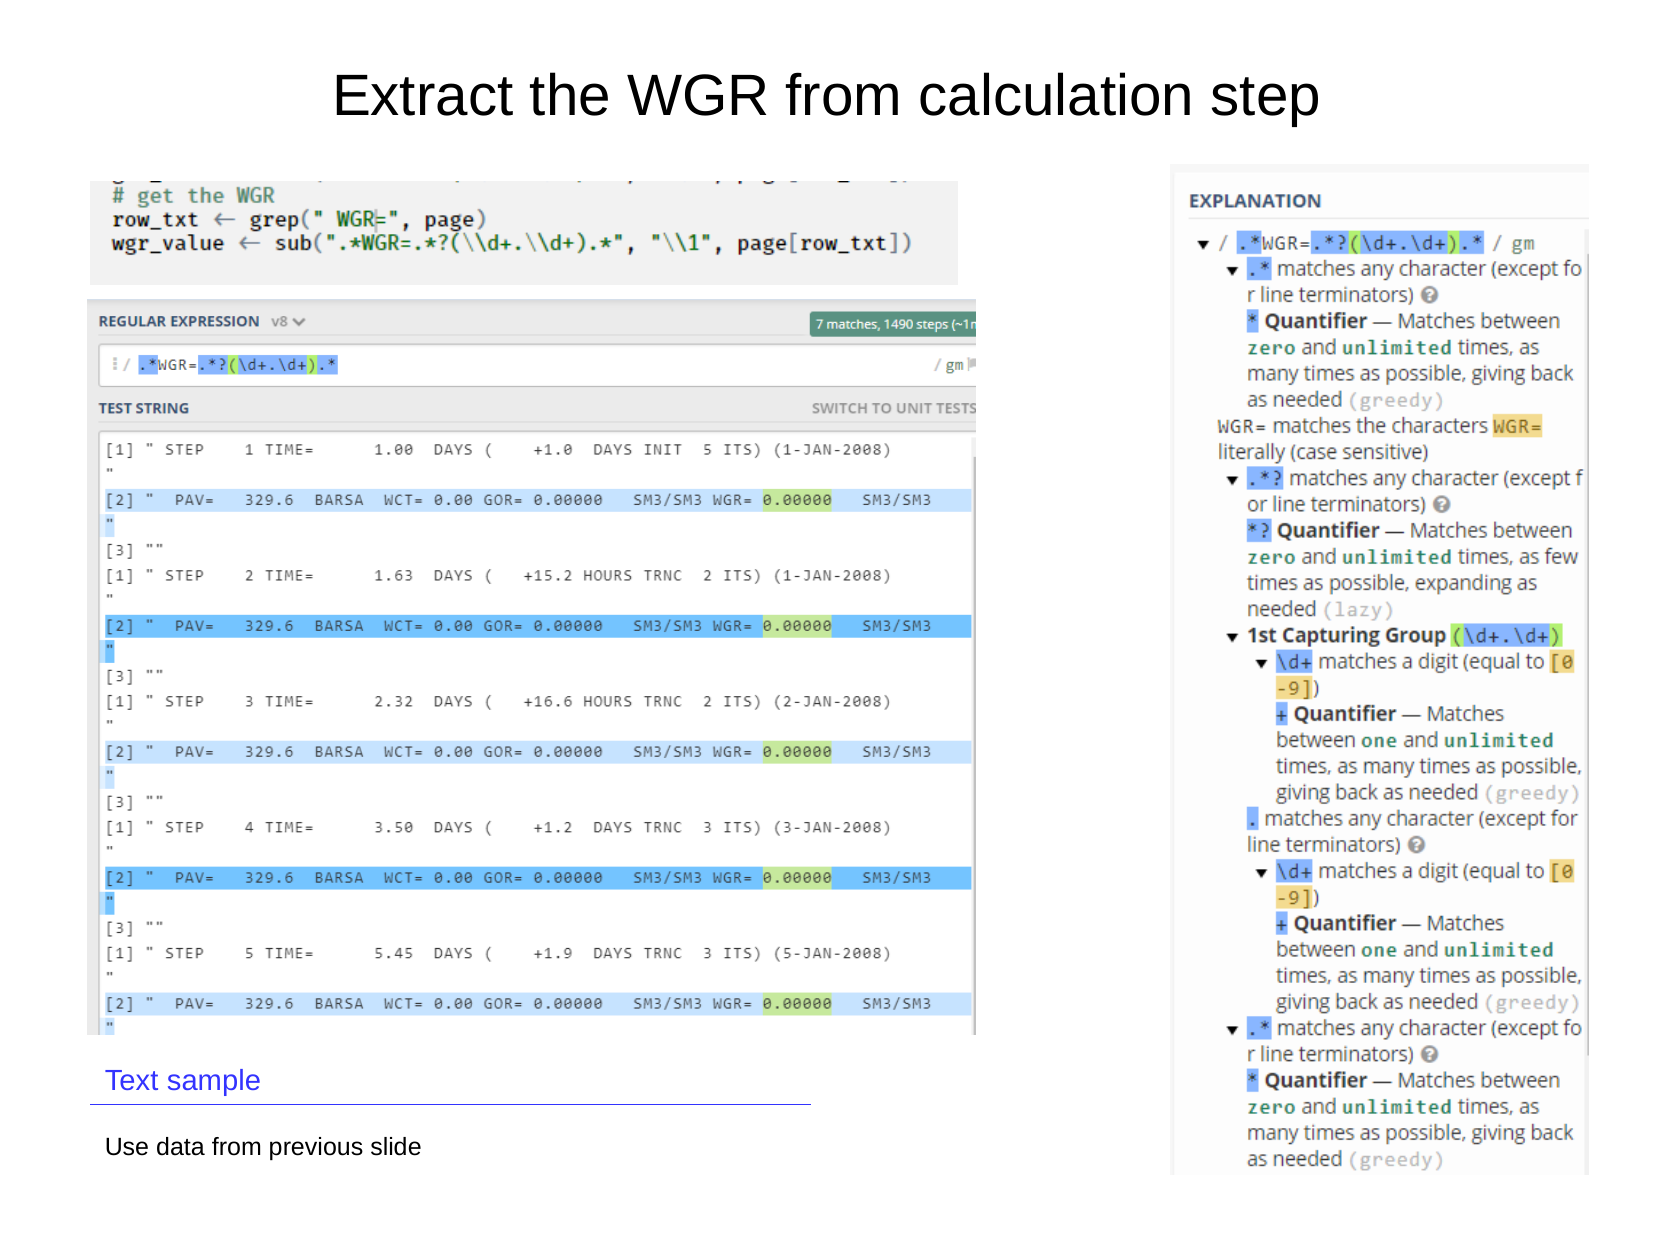

# Extract the WGR from calculation step
Text sample
Use data from previous slide